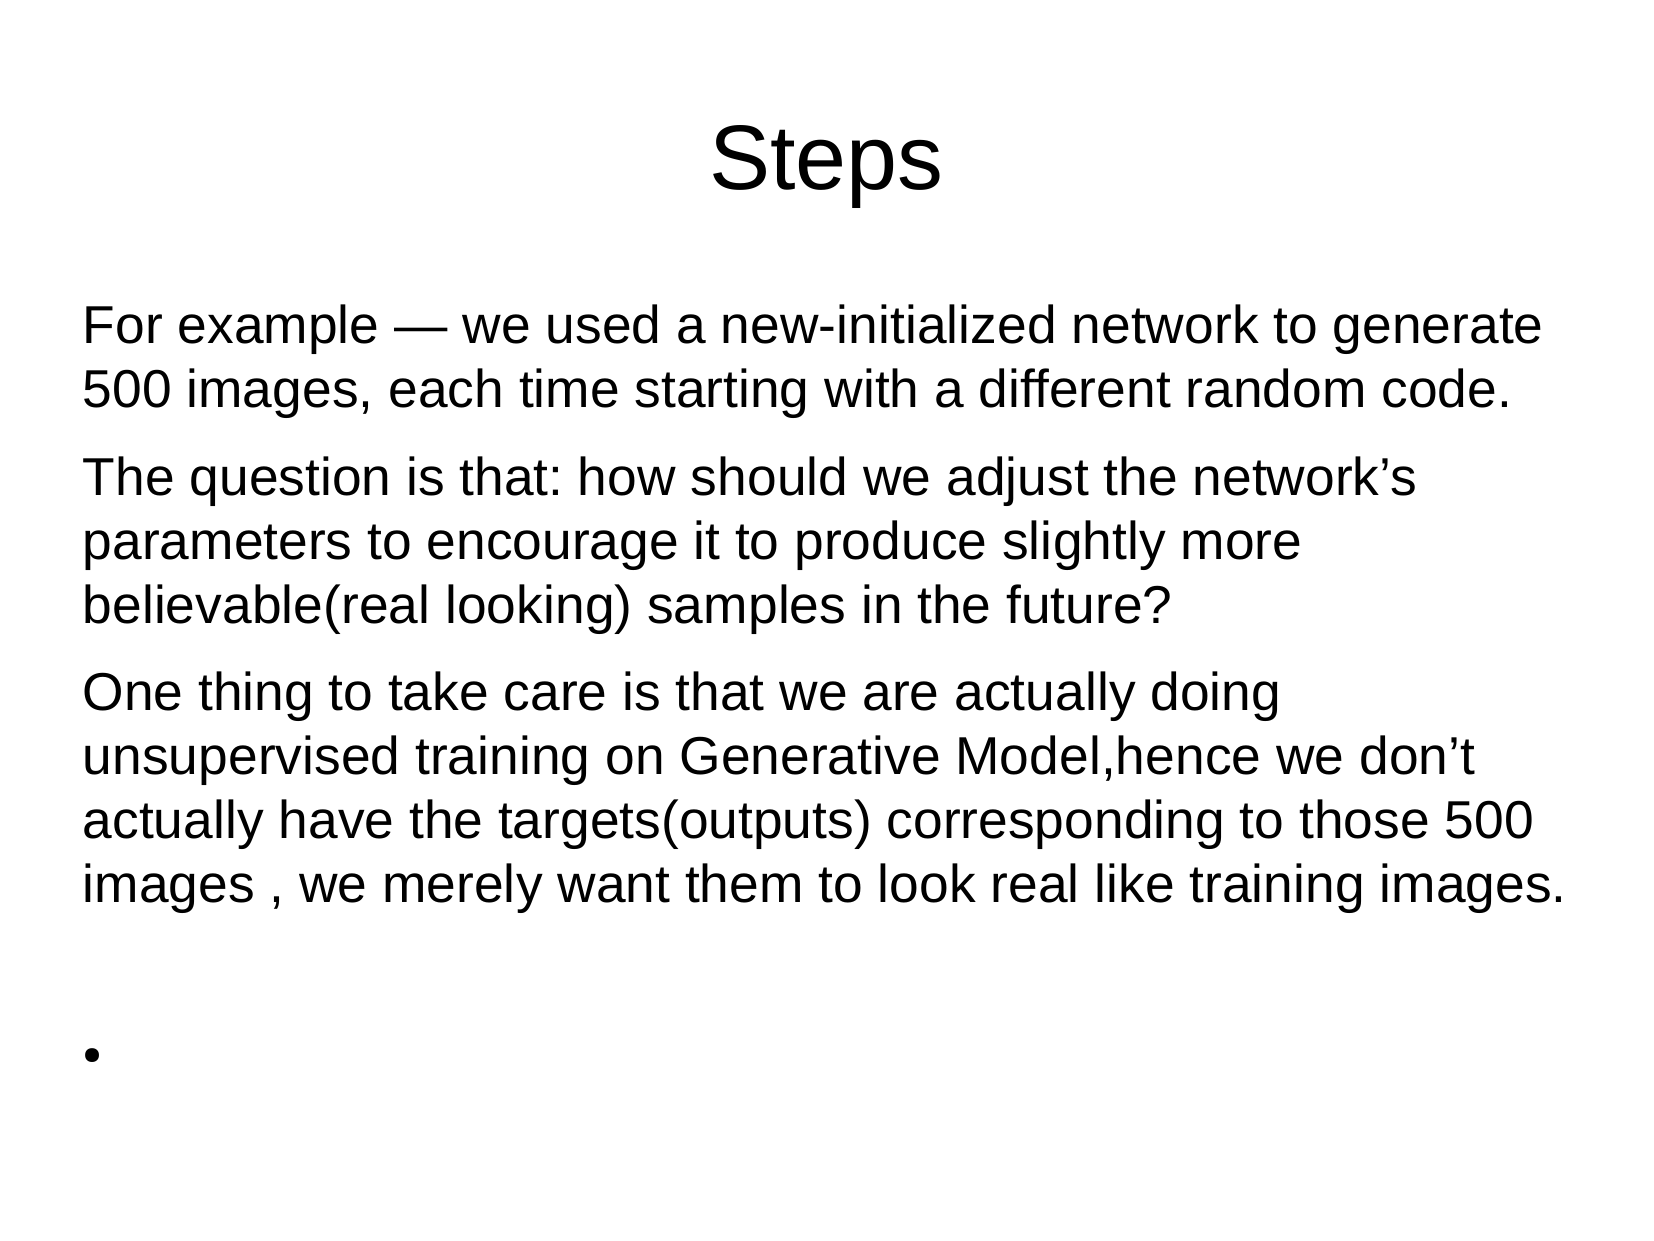

# Steps
For example — we used a new-initialized network to generate 500 images, each time starting with a different random code.
The question is that: how should we adjust the network’s parameters to encourage it to produce slightly more believable(real looking) samples in the future?
One thing to take care is that we are actually doing unsupervised training on Generative Model,hence we don’t actually have the targets(outputs) corresponding to those 500 images , we merely want them to look real like training images.